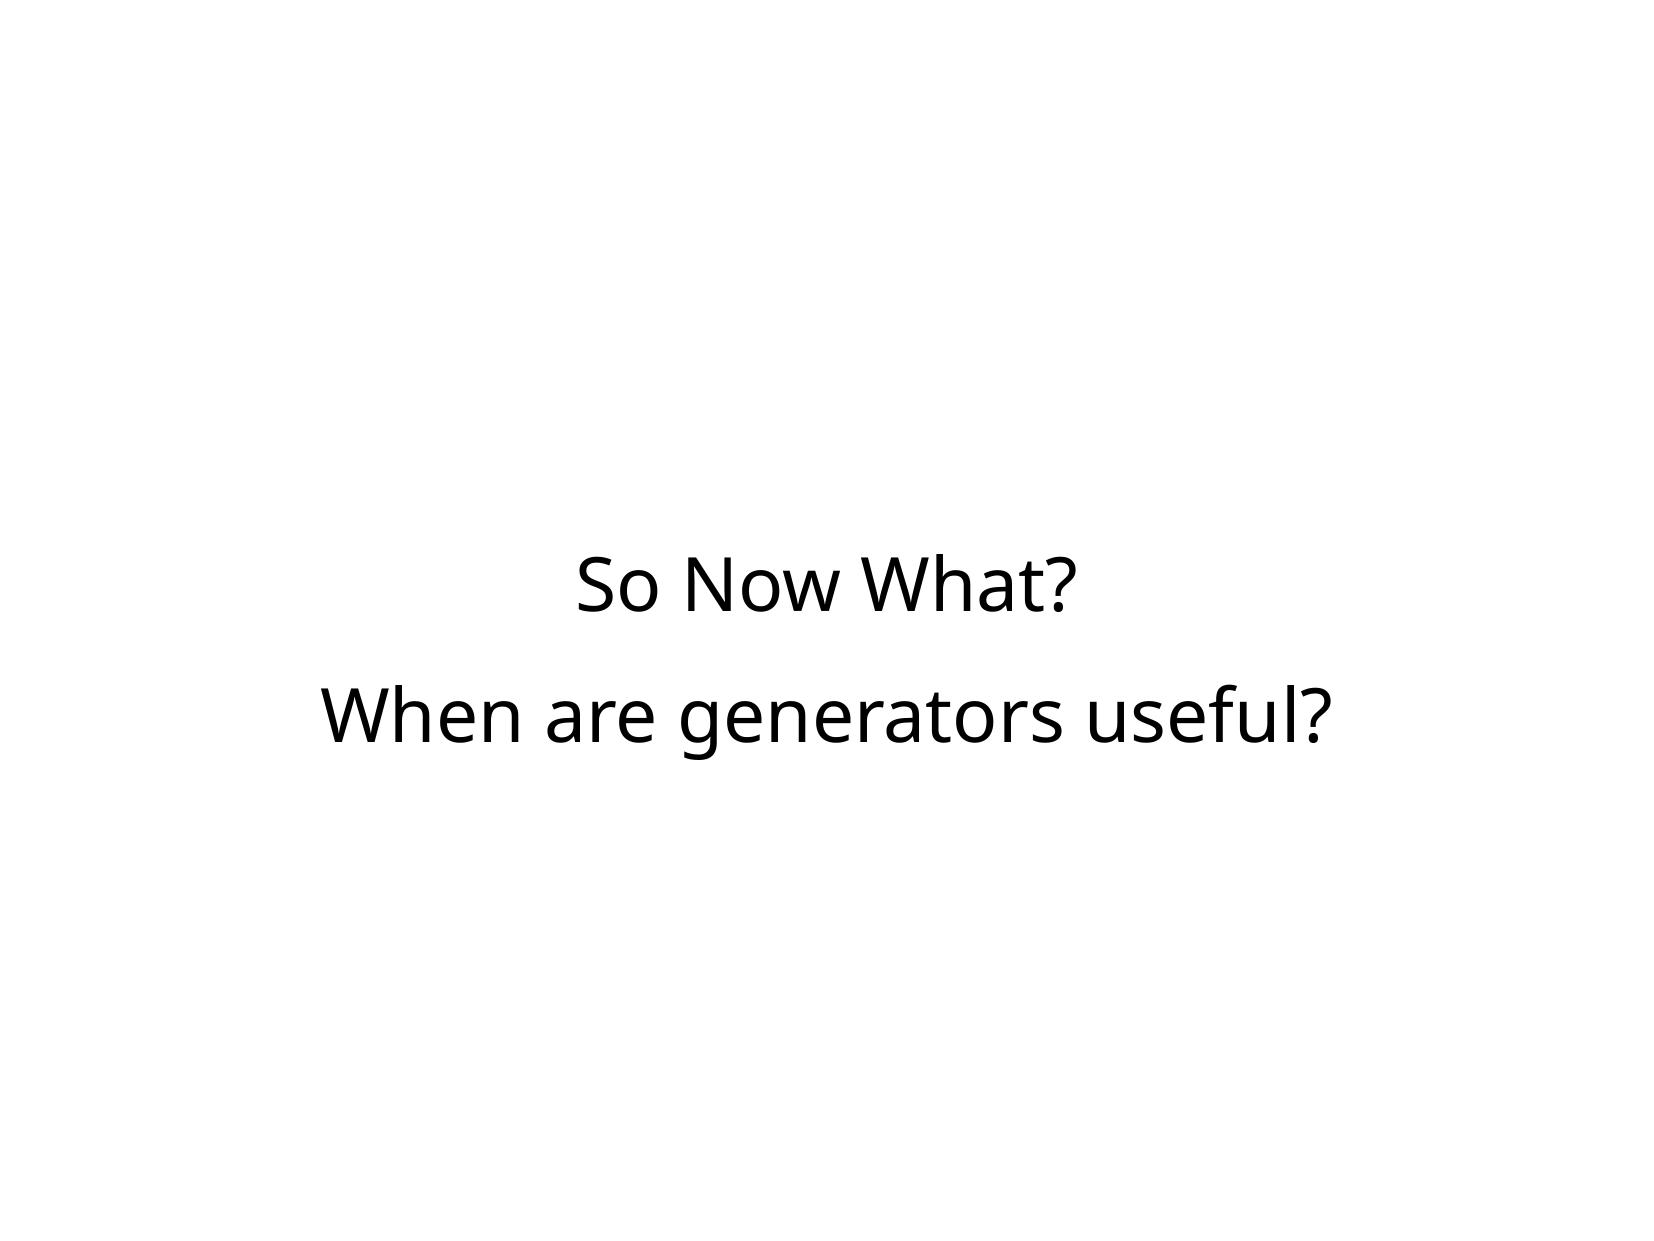

#
So Now What?
When are generators useful?